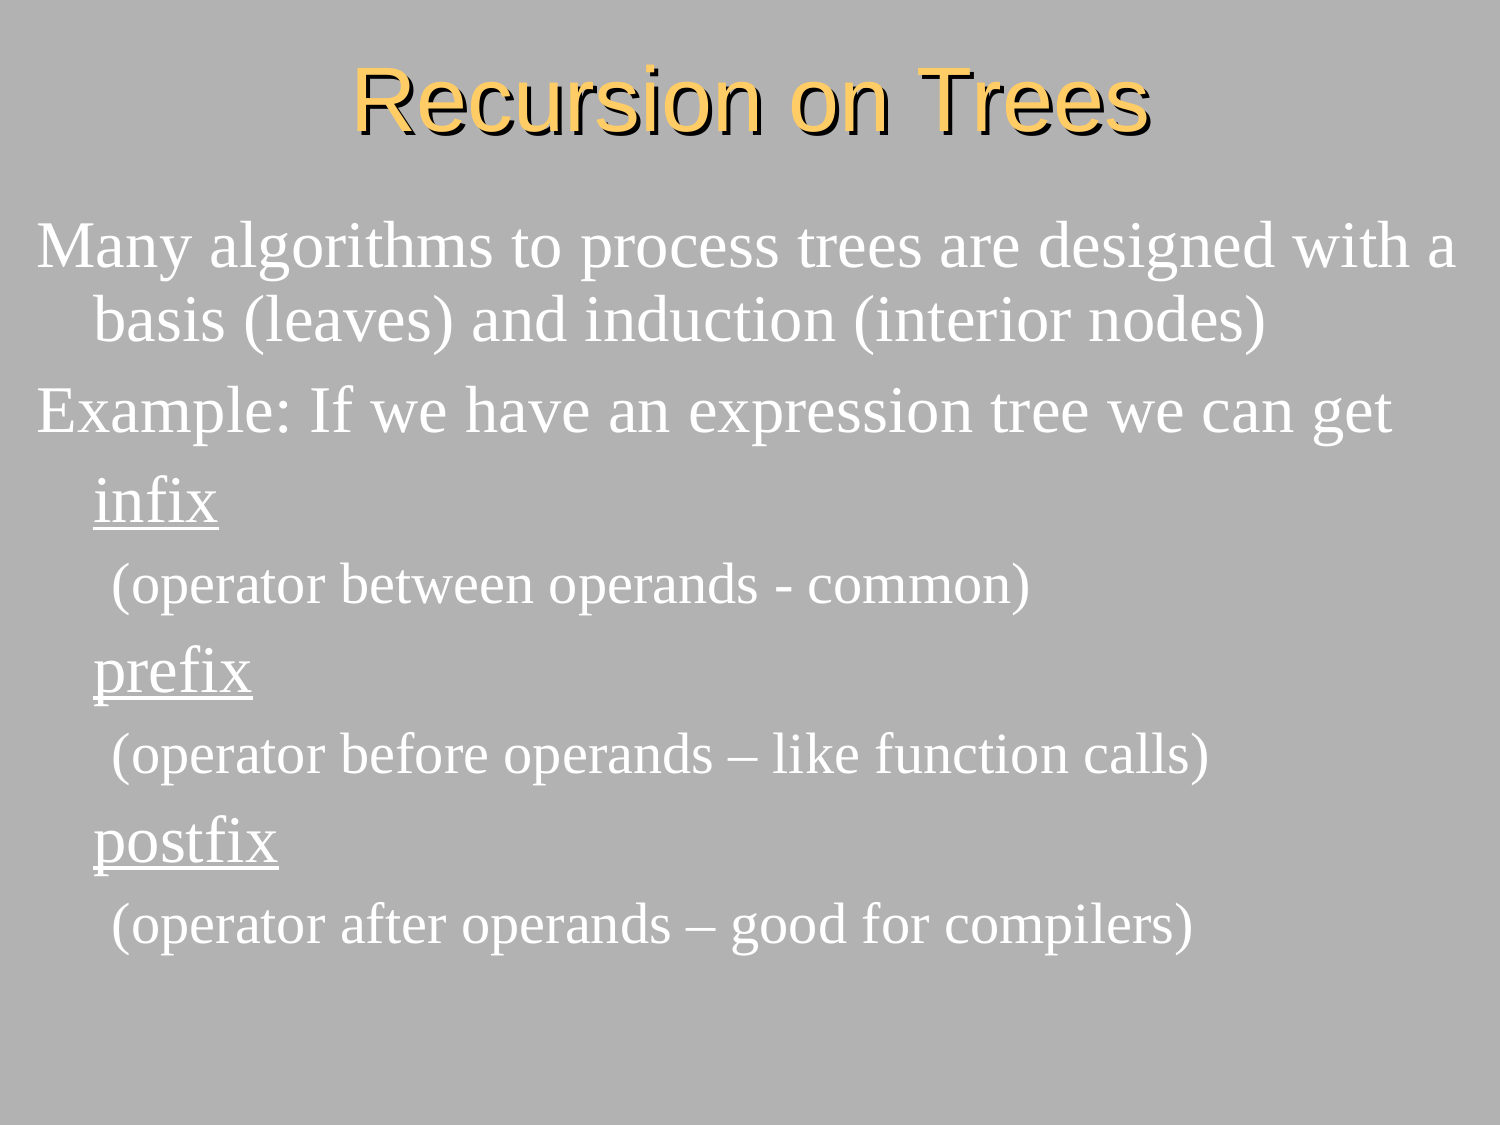

# Recursion on Trees
Many algorithms to process trees are designed with a basis (leaves) and induction (interior nodes)
Example: If we have an expression tree we can get
	infix
(operator between operands - common)
	prefix
(operator before operands – like function calls)
	postfix
(operator after operands – good for compilers)